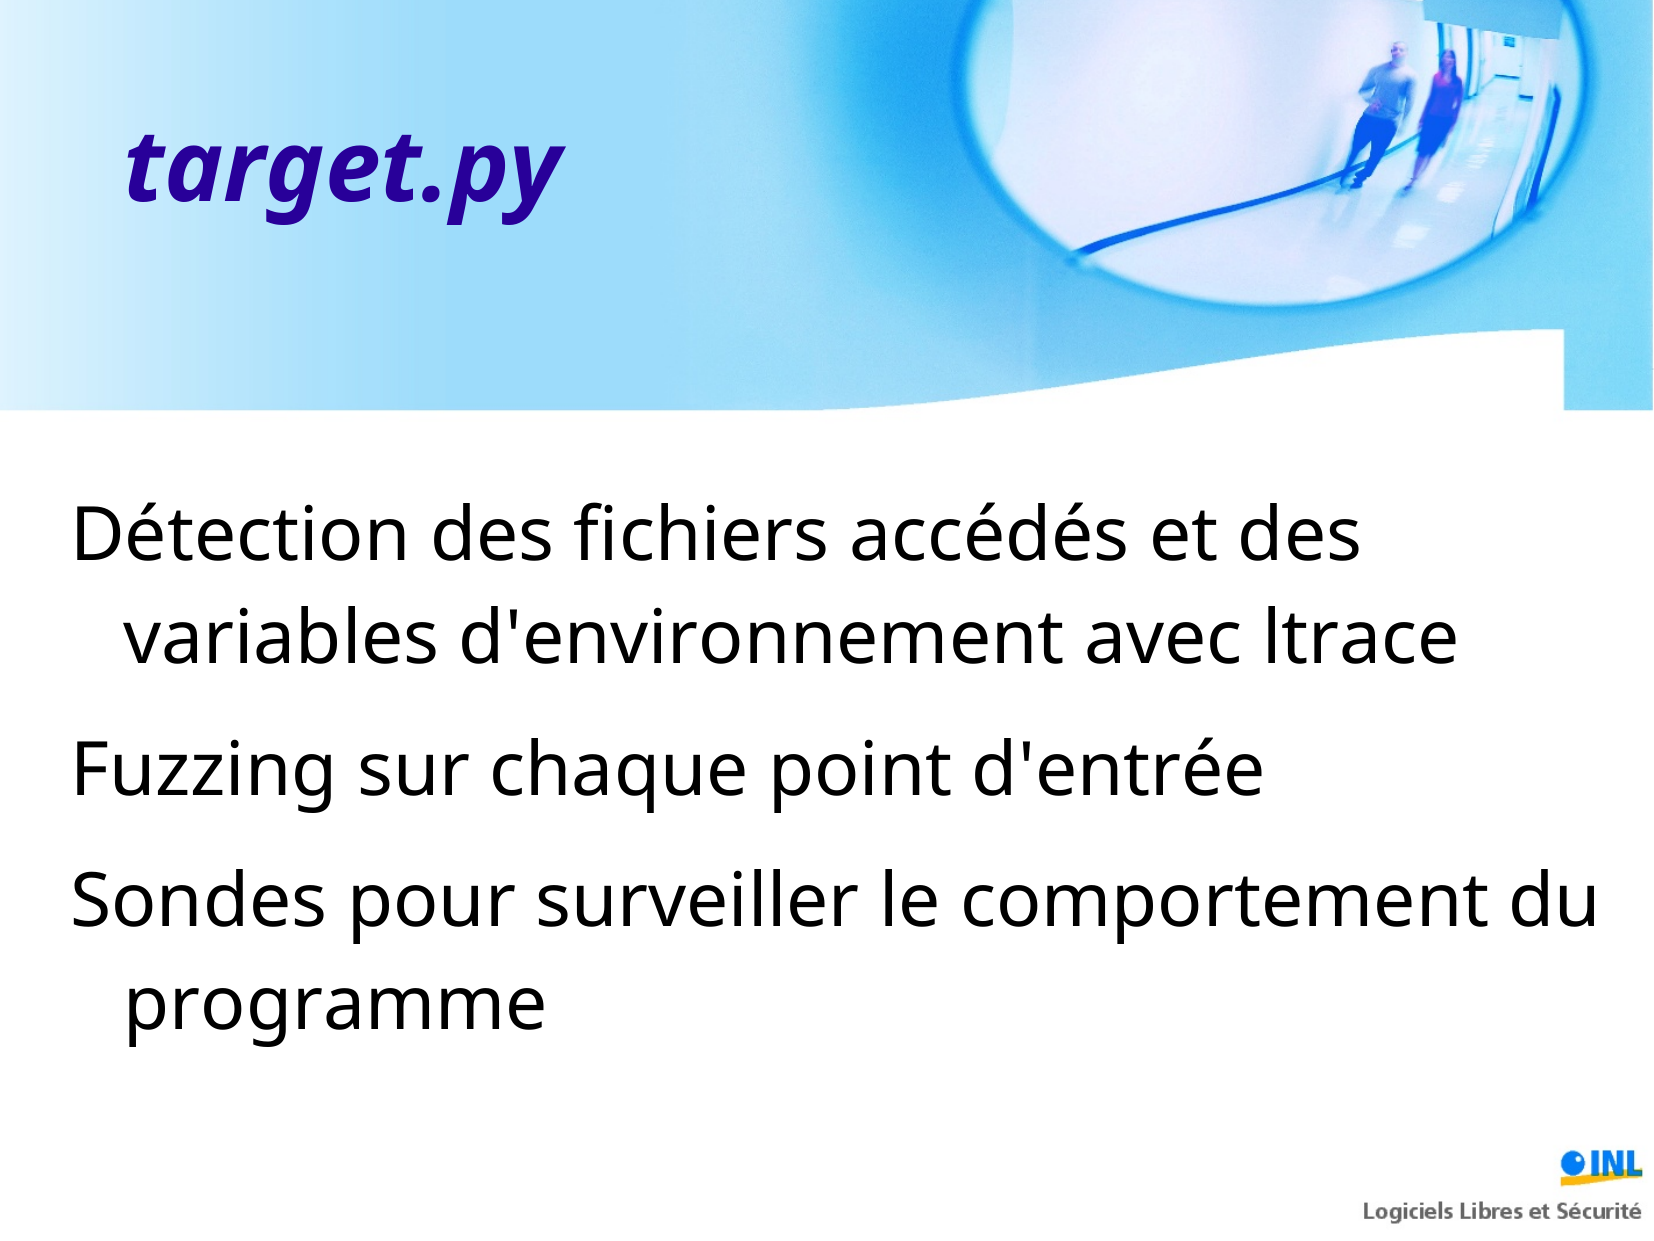

# target.py
Détection des fichiers accédés et des variables d'environnement avec ltrace
Fuzzing sur chaque point d'entrée
Sondes pour surveiller le comportement du programme